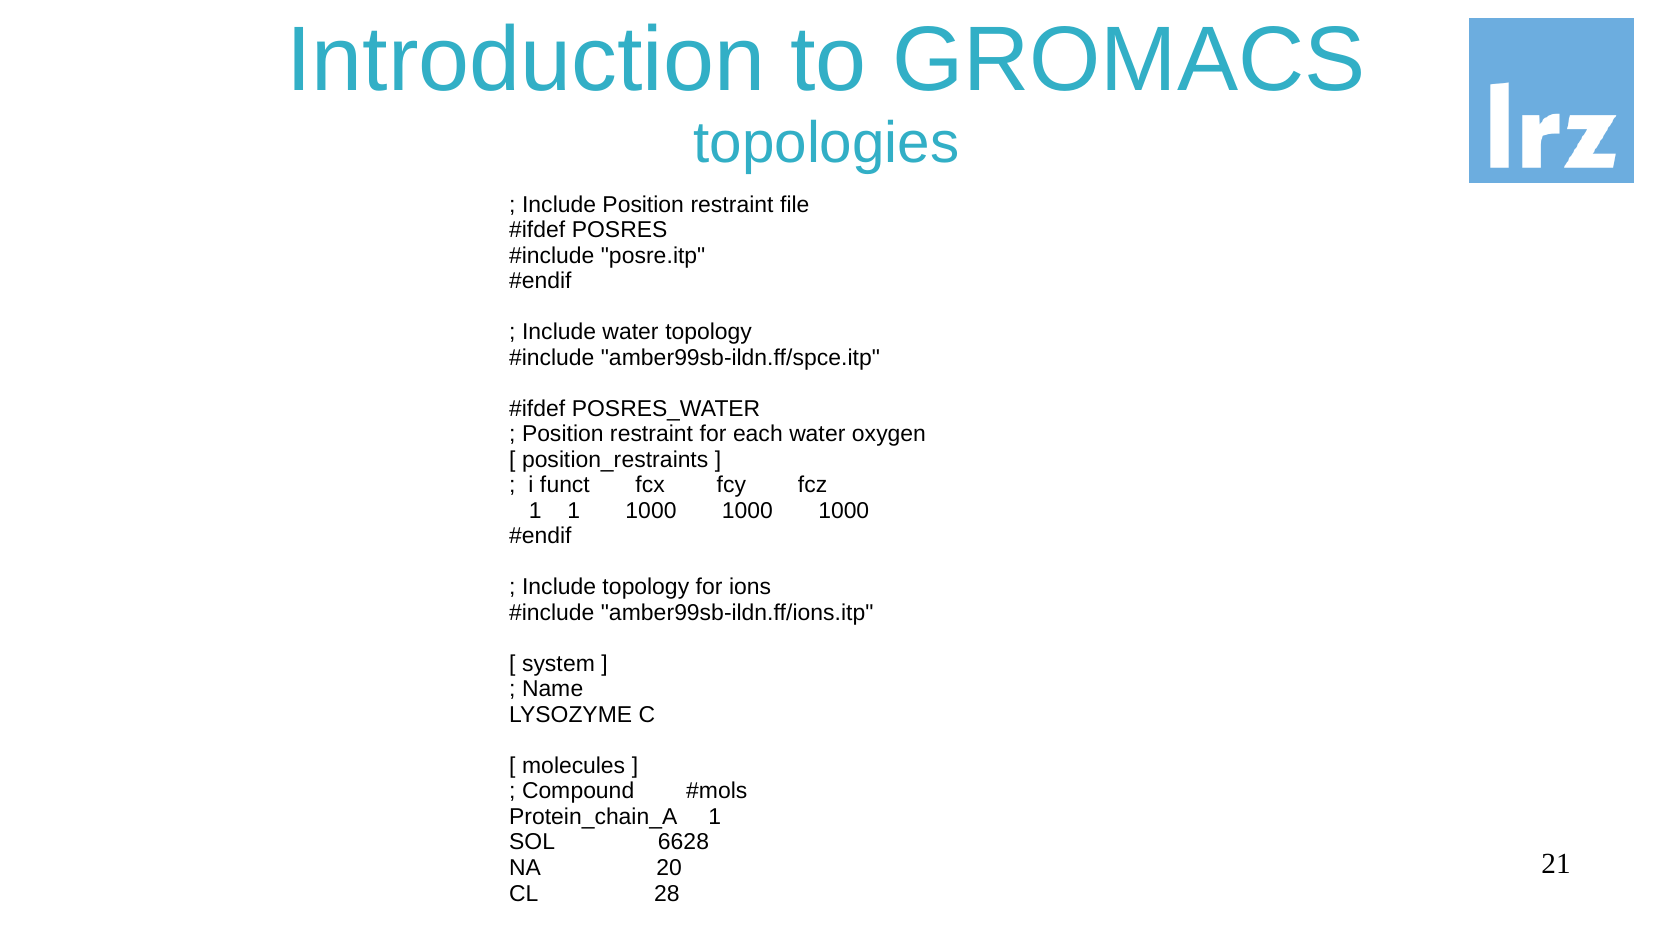

# Introduction to GROMACS topologies
; Include Position restraint file
#ifdef POSRES
#include "posre.itp"
#endif
; Include water topology
#include "amber99sb-ildn.ff/spce.itp"
#ifdef POSRES_WATER
; Position restraint for each water oxygen
[ position_restraints ]
; i funct fcx fcy fcz
 1 1 1000 1000 1000
#endif
; Include topology for ions
#include "amber99sb-ildn.ff/ions.itp"
[ system ]
; Name
LYSOZYME C
[ molecules ]
; Compound #mols
Protein_chain_A 1
SOL 6628
NA 20
CL 28
21